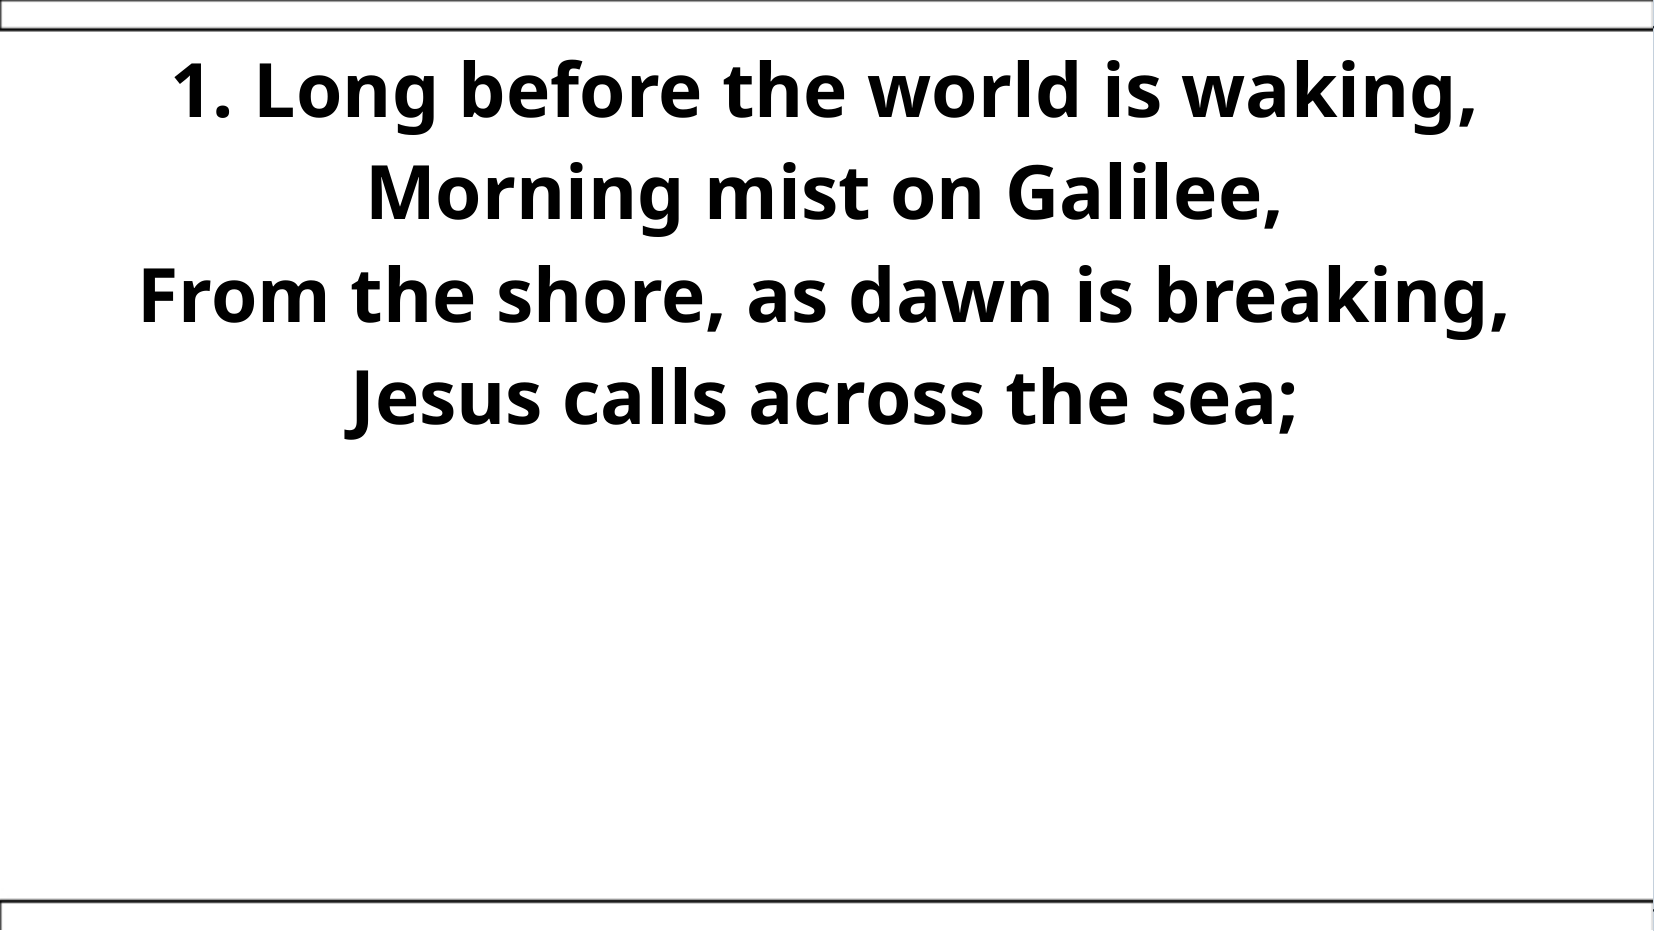

1. Long before the world is waking,
Morning mist on Galilee,
From the shore, as dawn is breaking,
Jesus calls across the sea;